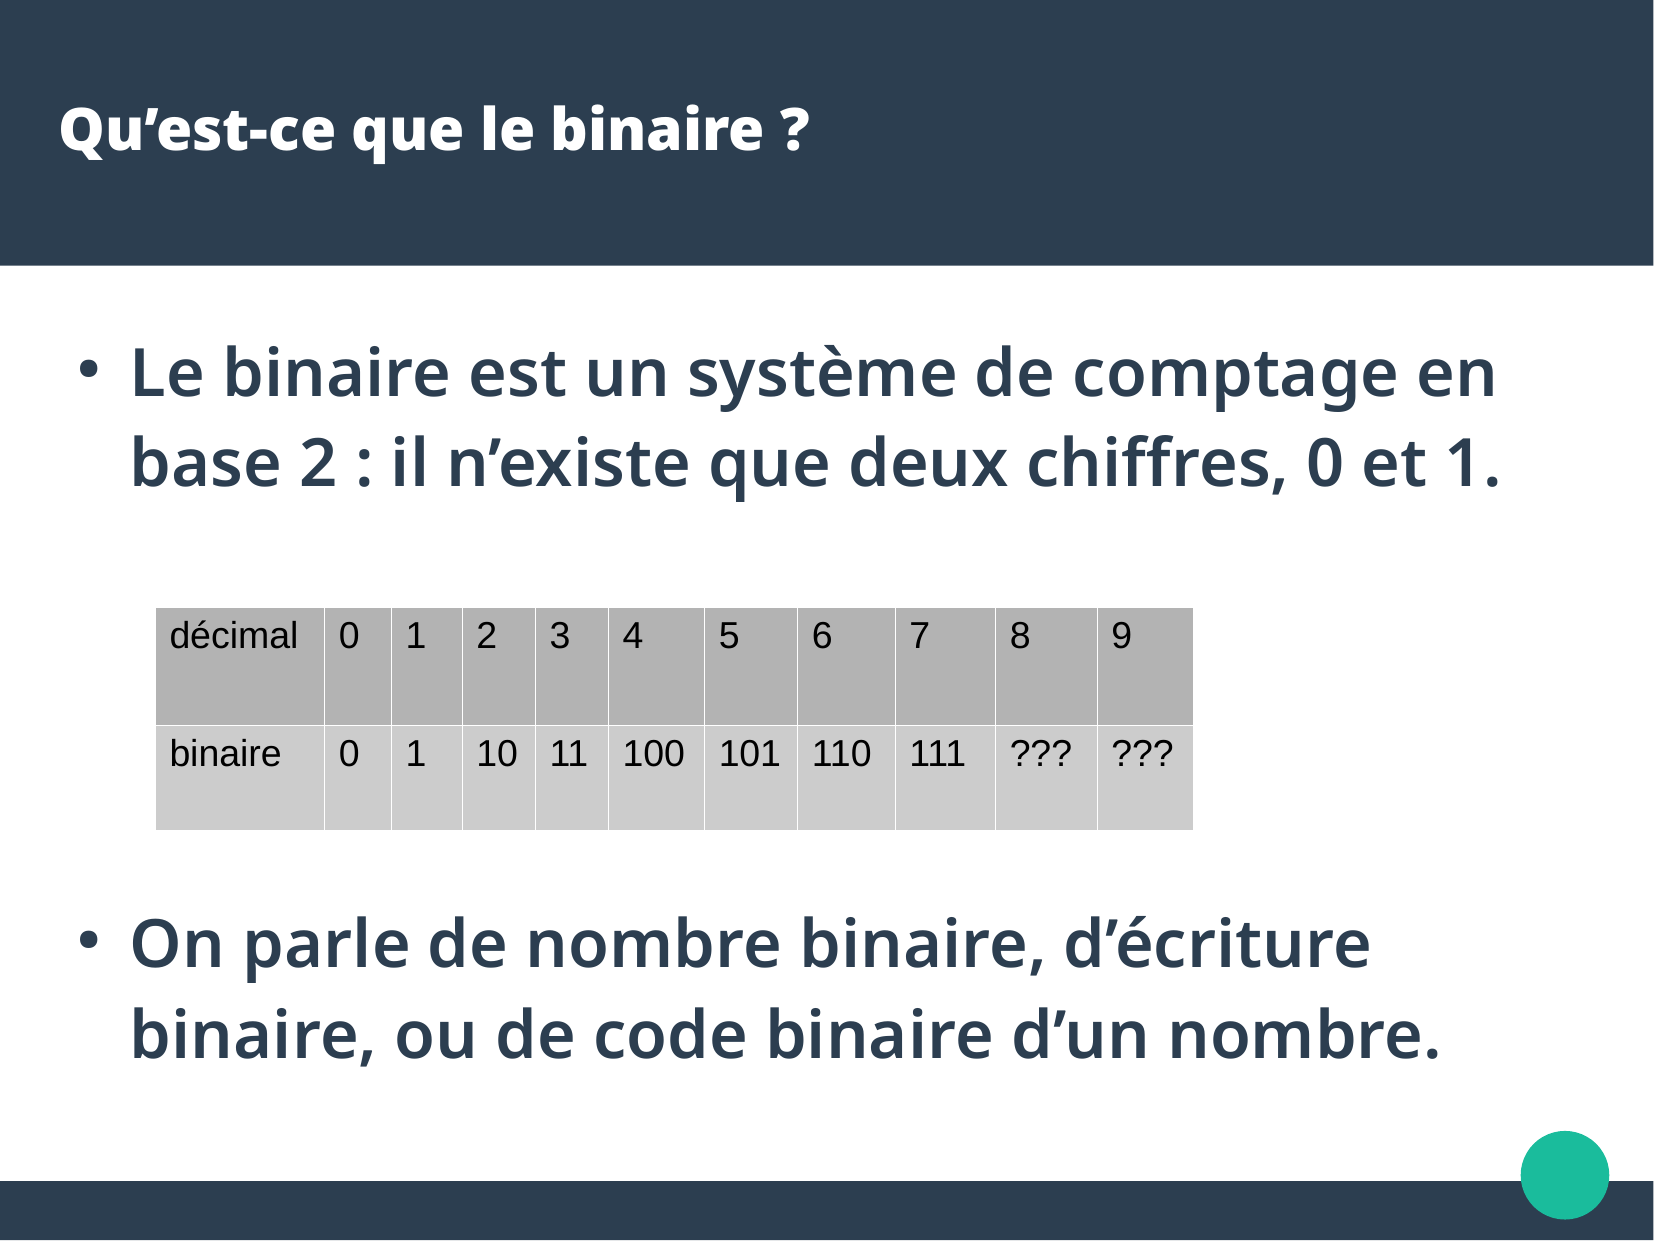

# Qu’est-ce que le binaire ?
Le binaire est un système de comptage en base 2 : il n’existe que deux chiffres, 0 et 1.
On parle de nombre binaire, d’écriture binaire, ou de code binaire d’un nombre.
| décimal | 0 | 1 | 2 | 3 | 4 | 5 | 6 | 7 | 8 | 9 |
| --- | --- | --- | --- | --- | --- | --- | --- | --- | --- | --- |
| binaire | 0 | 1 | 10 | 11 | 100 | 101 | 110 | 111 | ??? | ??? |